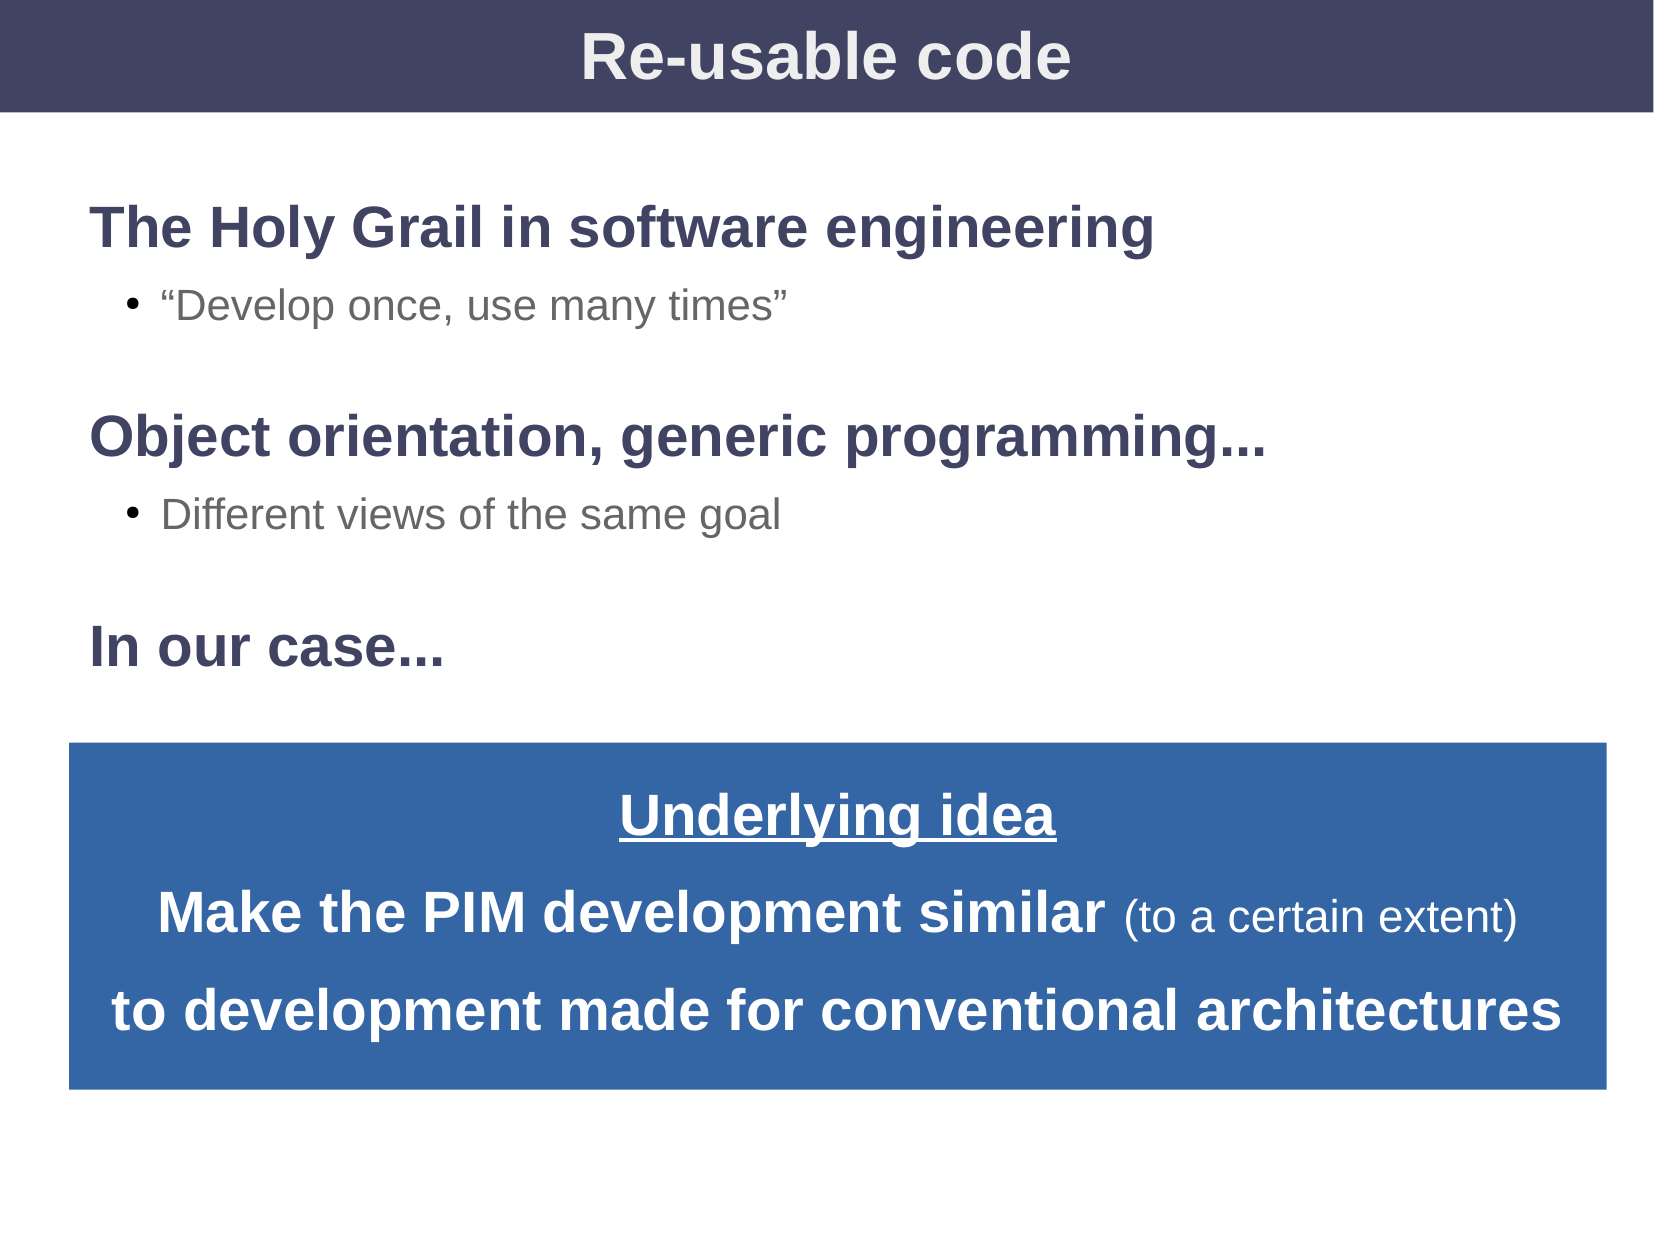

Re-usable code
The Holy Grail in software engineering
“Develop once, use many times”
Object orientation, generic programming...
Different views of the same goal
In our case...
Underlying idea
Make the PIM development similar (to a certain extent)
to development made for conventional architectures